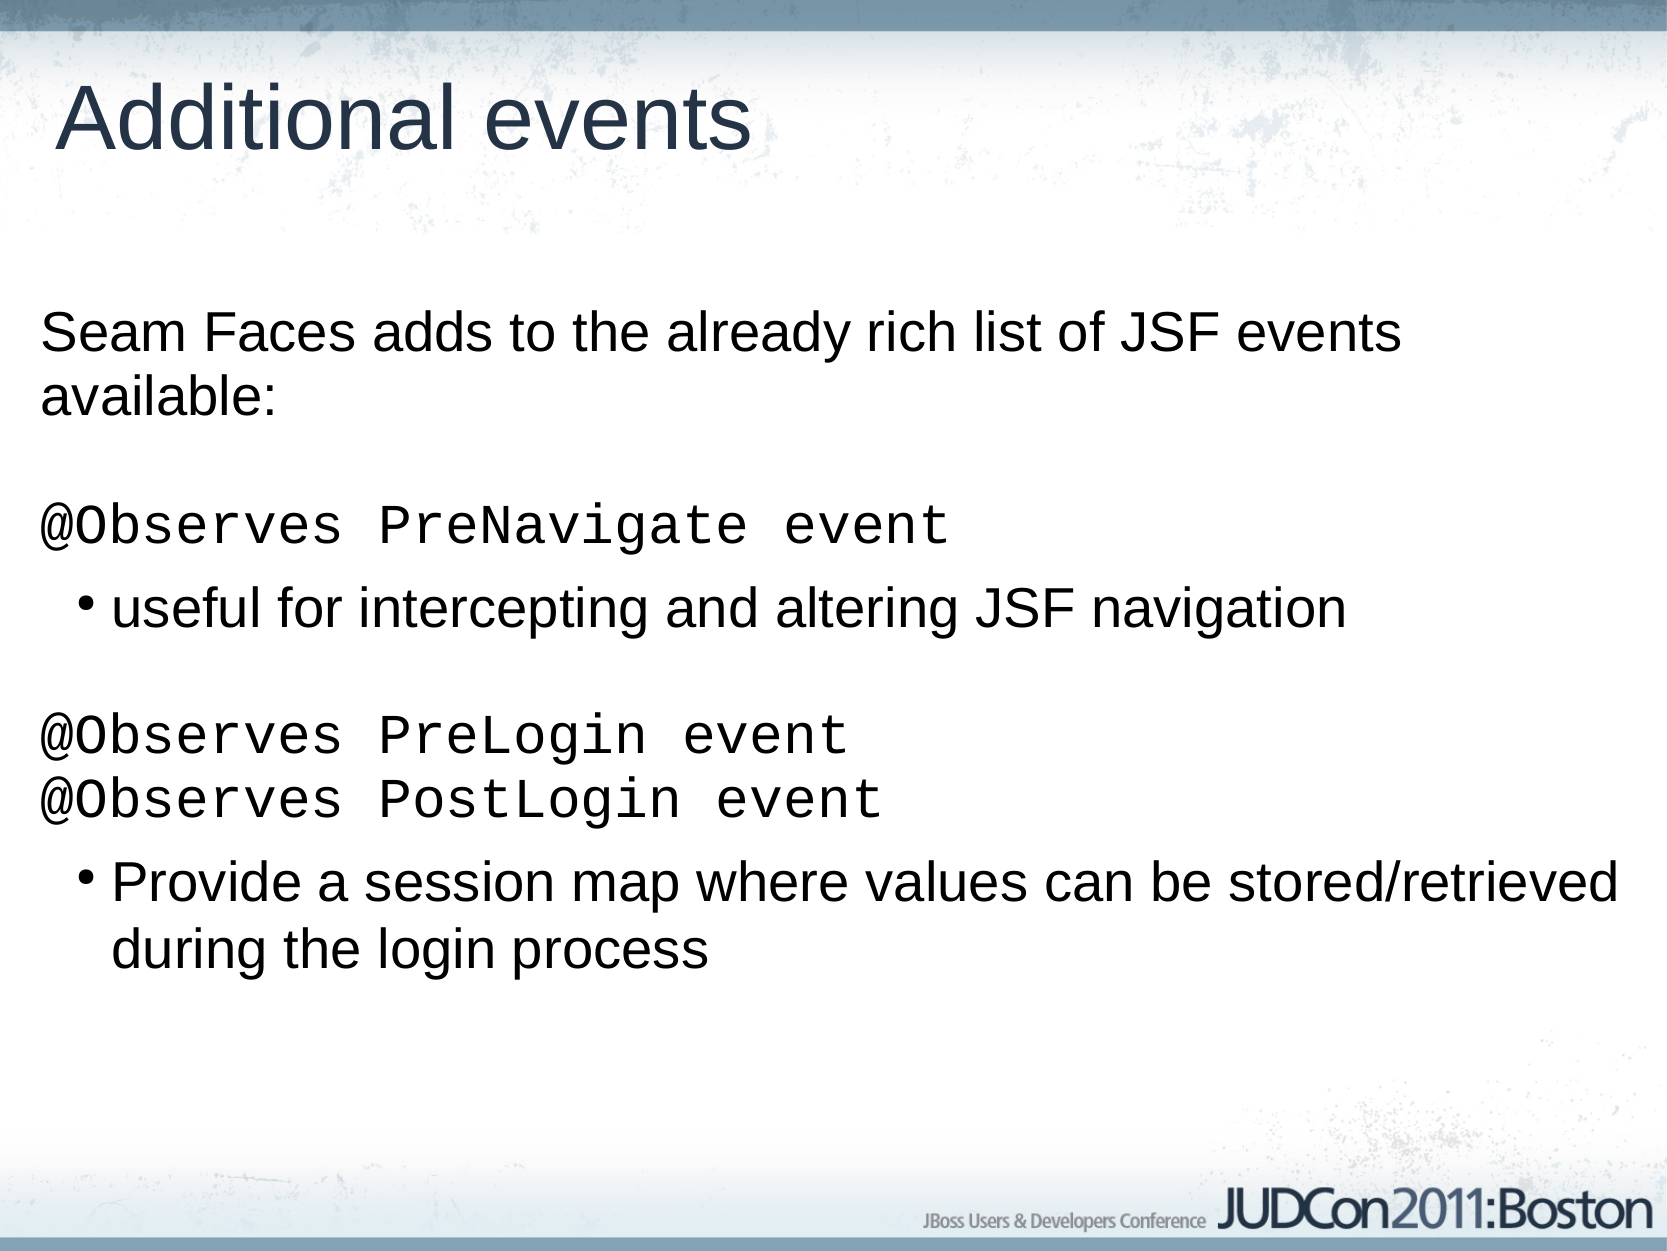

# Additional events
Seam Faces adds to the already rich list of JSF events available:
@Observes PreNavigate event
useful for intercepting and altering JSF navigation
@Observes PreLogin event
@Observes PostLogin event
Provide a session map where values can be stored/retrieved during the login process